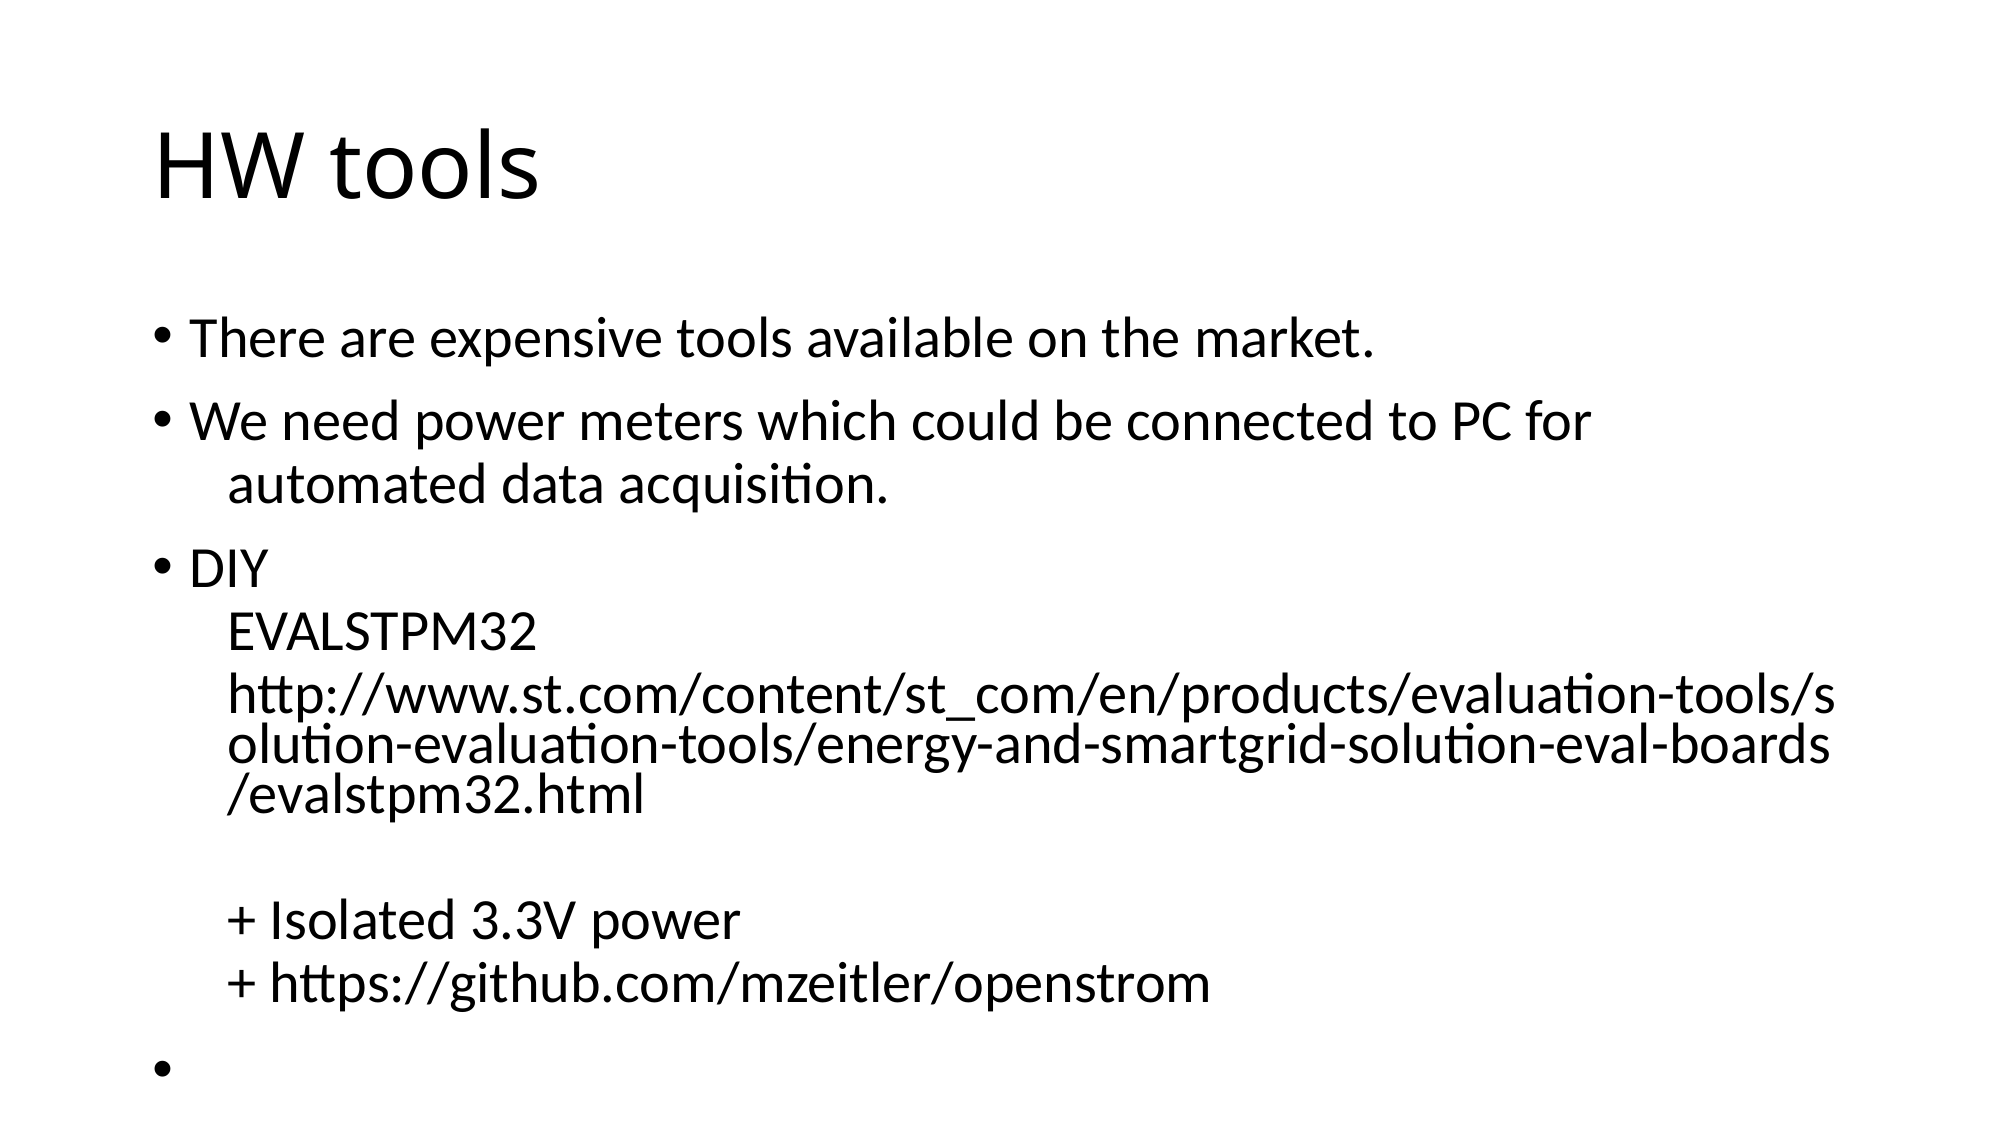

# HW tools
There are expensive tools available on the market.
We need power meters which could be connected to PC for automated data acquisition.
DIY
EVALSTPM32 http://www.st.com/content/st_com/en/products/evaluation-tools/solution-evaluation-tools/energy-and-smartgrid-solution-eval-boards/evalstpm32.html
+ Isolated 3.3V power
+ https://github.com/mzeitler/openstrom